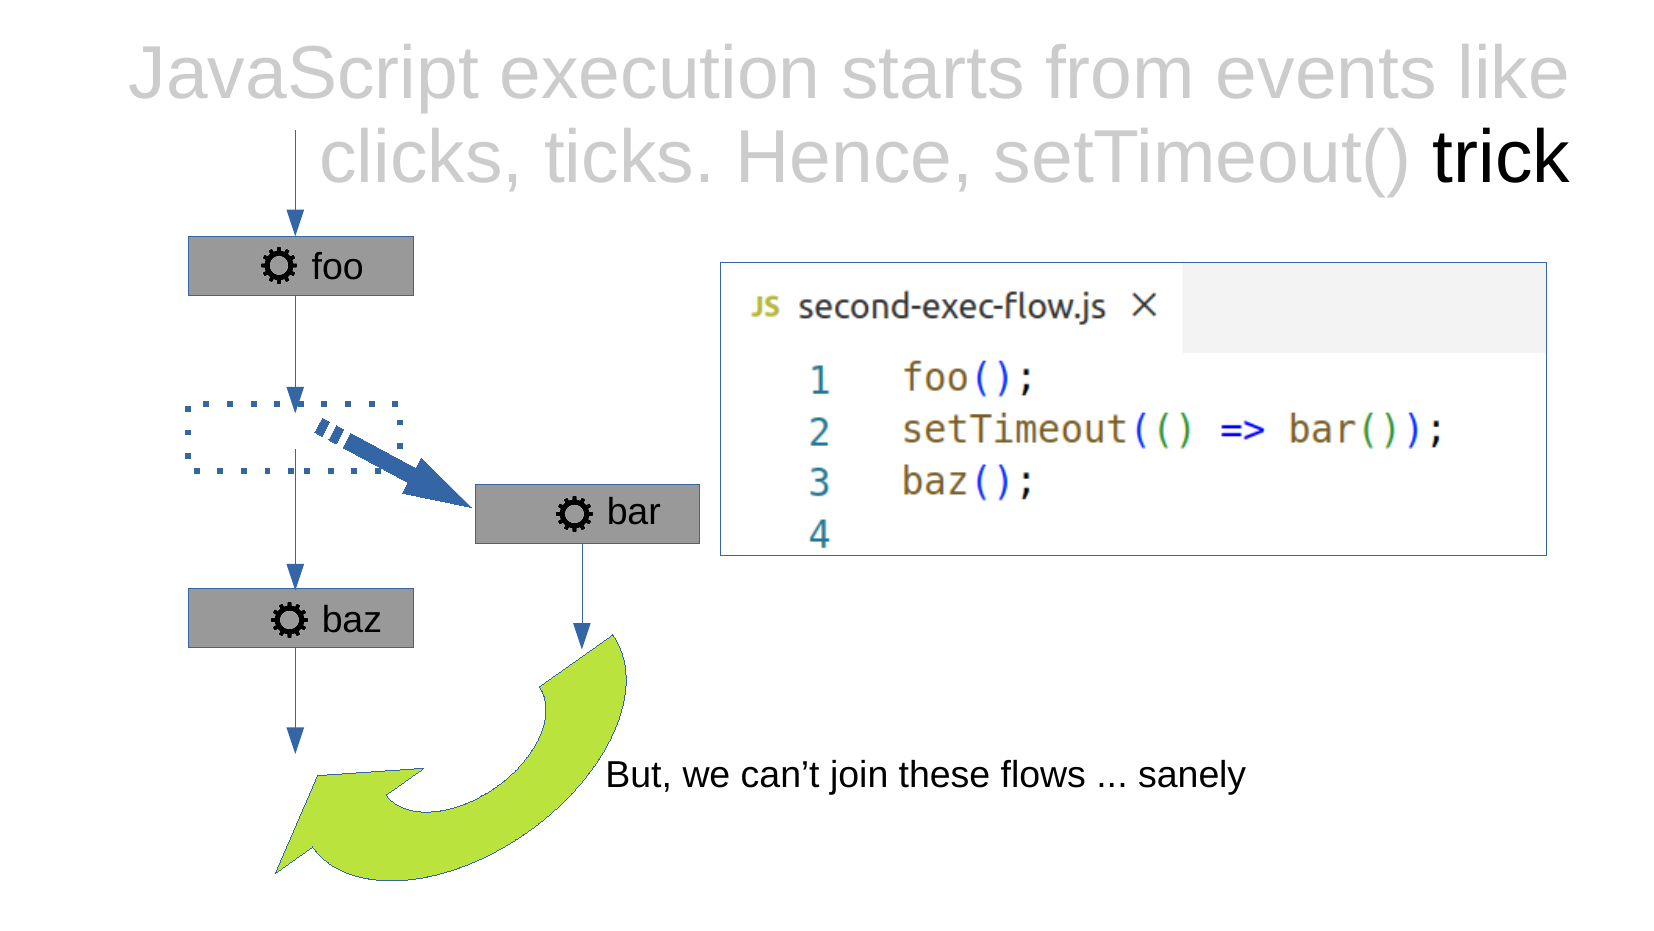

# JavaScript execution starts from events like clicks, ticks. Hence, setTimeout() trick
foo
bar
baz
But, we can’t join these flows ... sanely